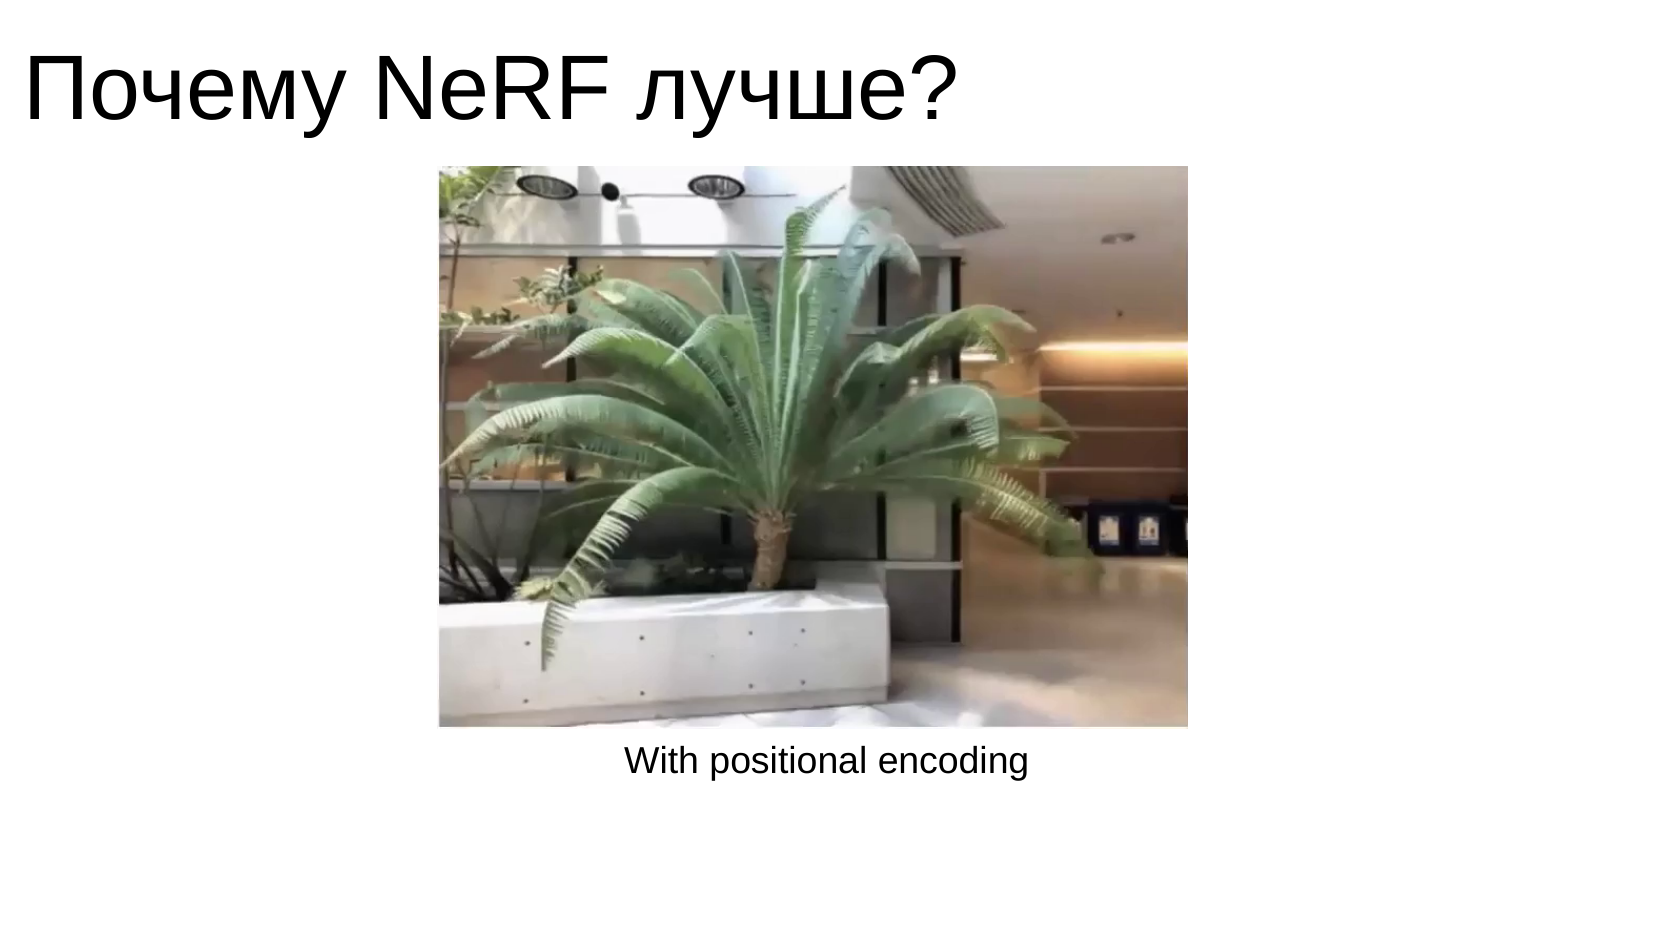

# Почему NeRF лучше?
With positional encoding